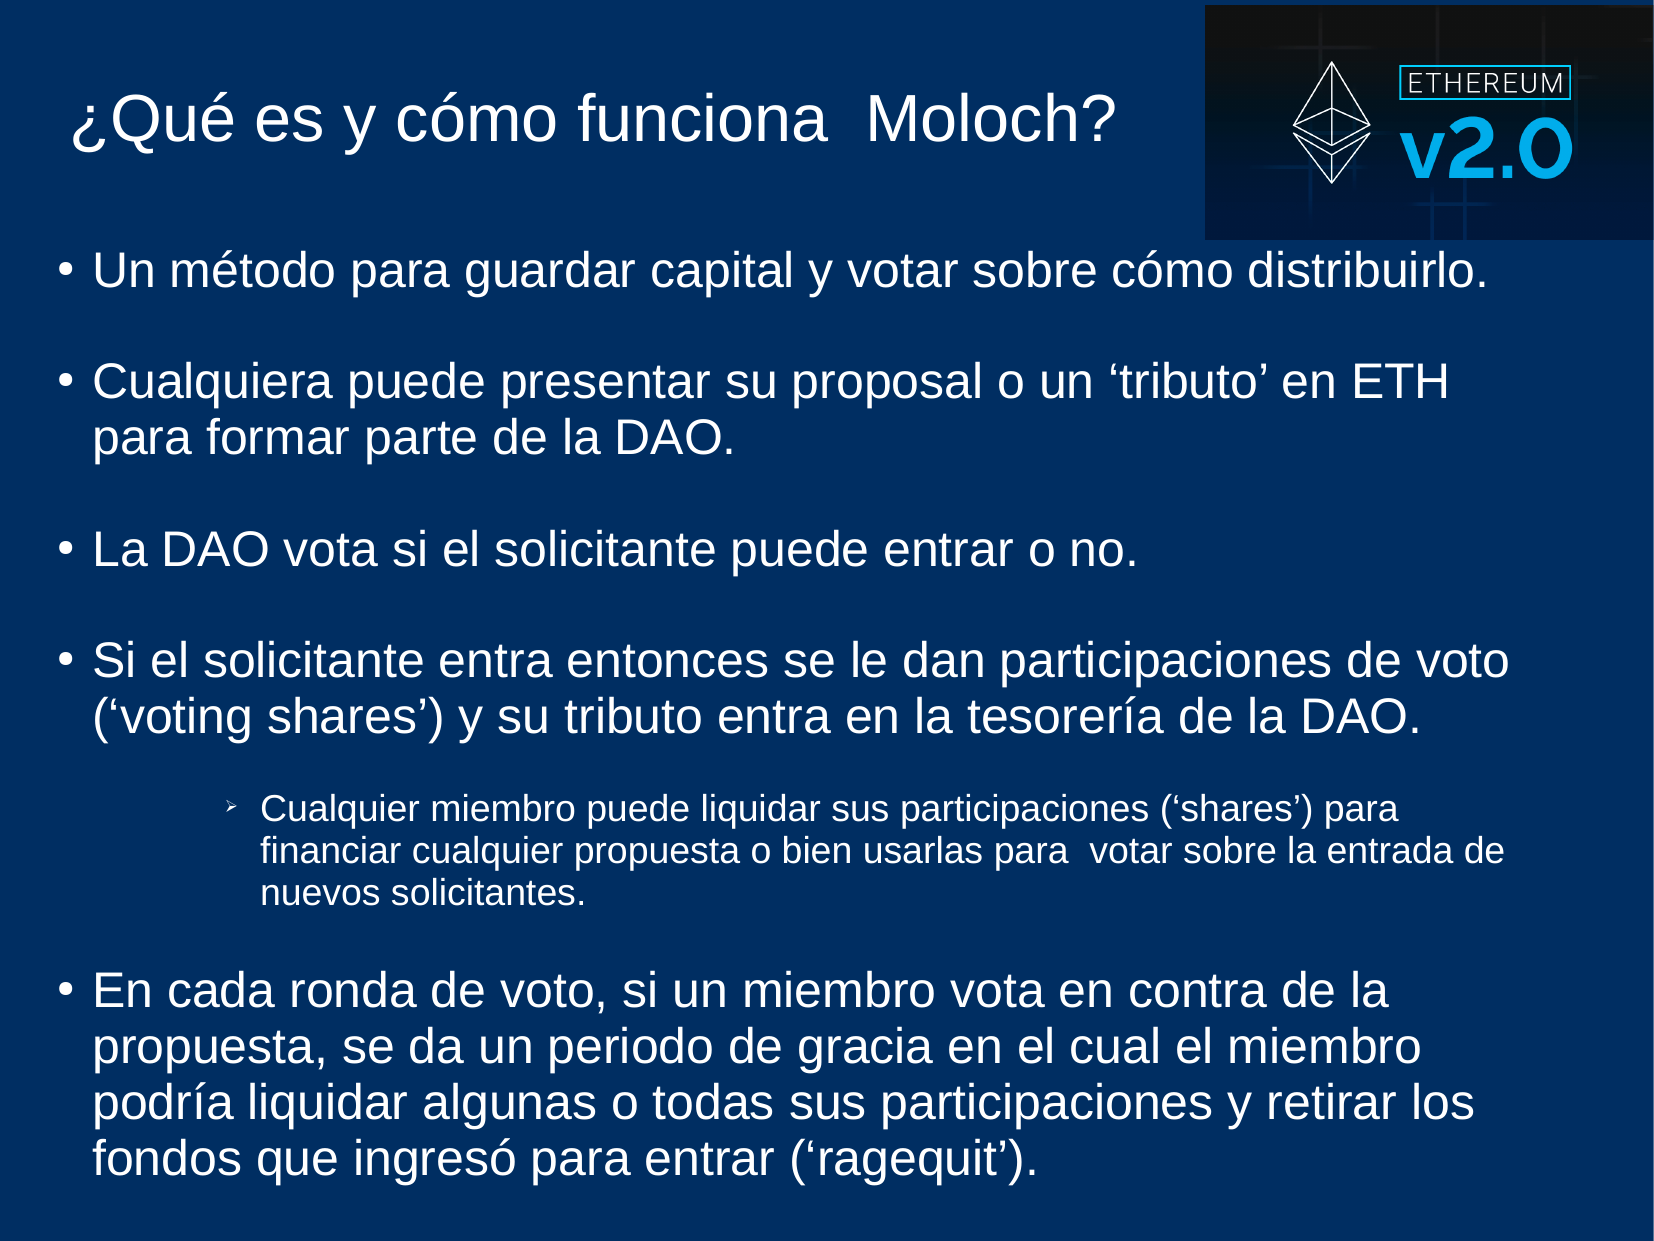

# ¿Qué es y cómo funciona Moloch?
Un método para guardar capital y votar sobre cómo distribuirlo.
Cualquiera puede presentar su proposal o un ‘tributo’ en ETH para formar parte de la DAO.
La DAO vota si el solicitante puede entrar o no.
Si el solicitante entra entonces se le dan participaciones de voto (‘voting shares’) y su tributo entra en la tesorería de la DAO.
En cada ronda de voto, si un miembro vota en contra de la propuesta, se da un periodo de gracia en el cual el miembro podría liquidar algunas o todas sus participaciones y retirar los fondos que ingresó para entrar (‘ragequit’).
Cualquier miembro puede liquidar sus participaciones (‘shares’) para financiar cualquier propuesta o bien usarlas para votar sobre la entrada de nuevos solicitantes.